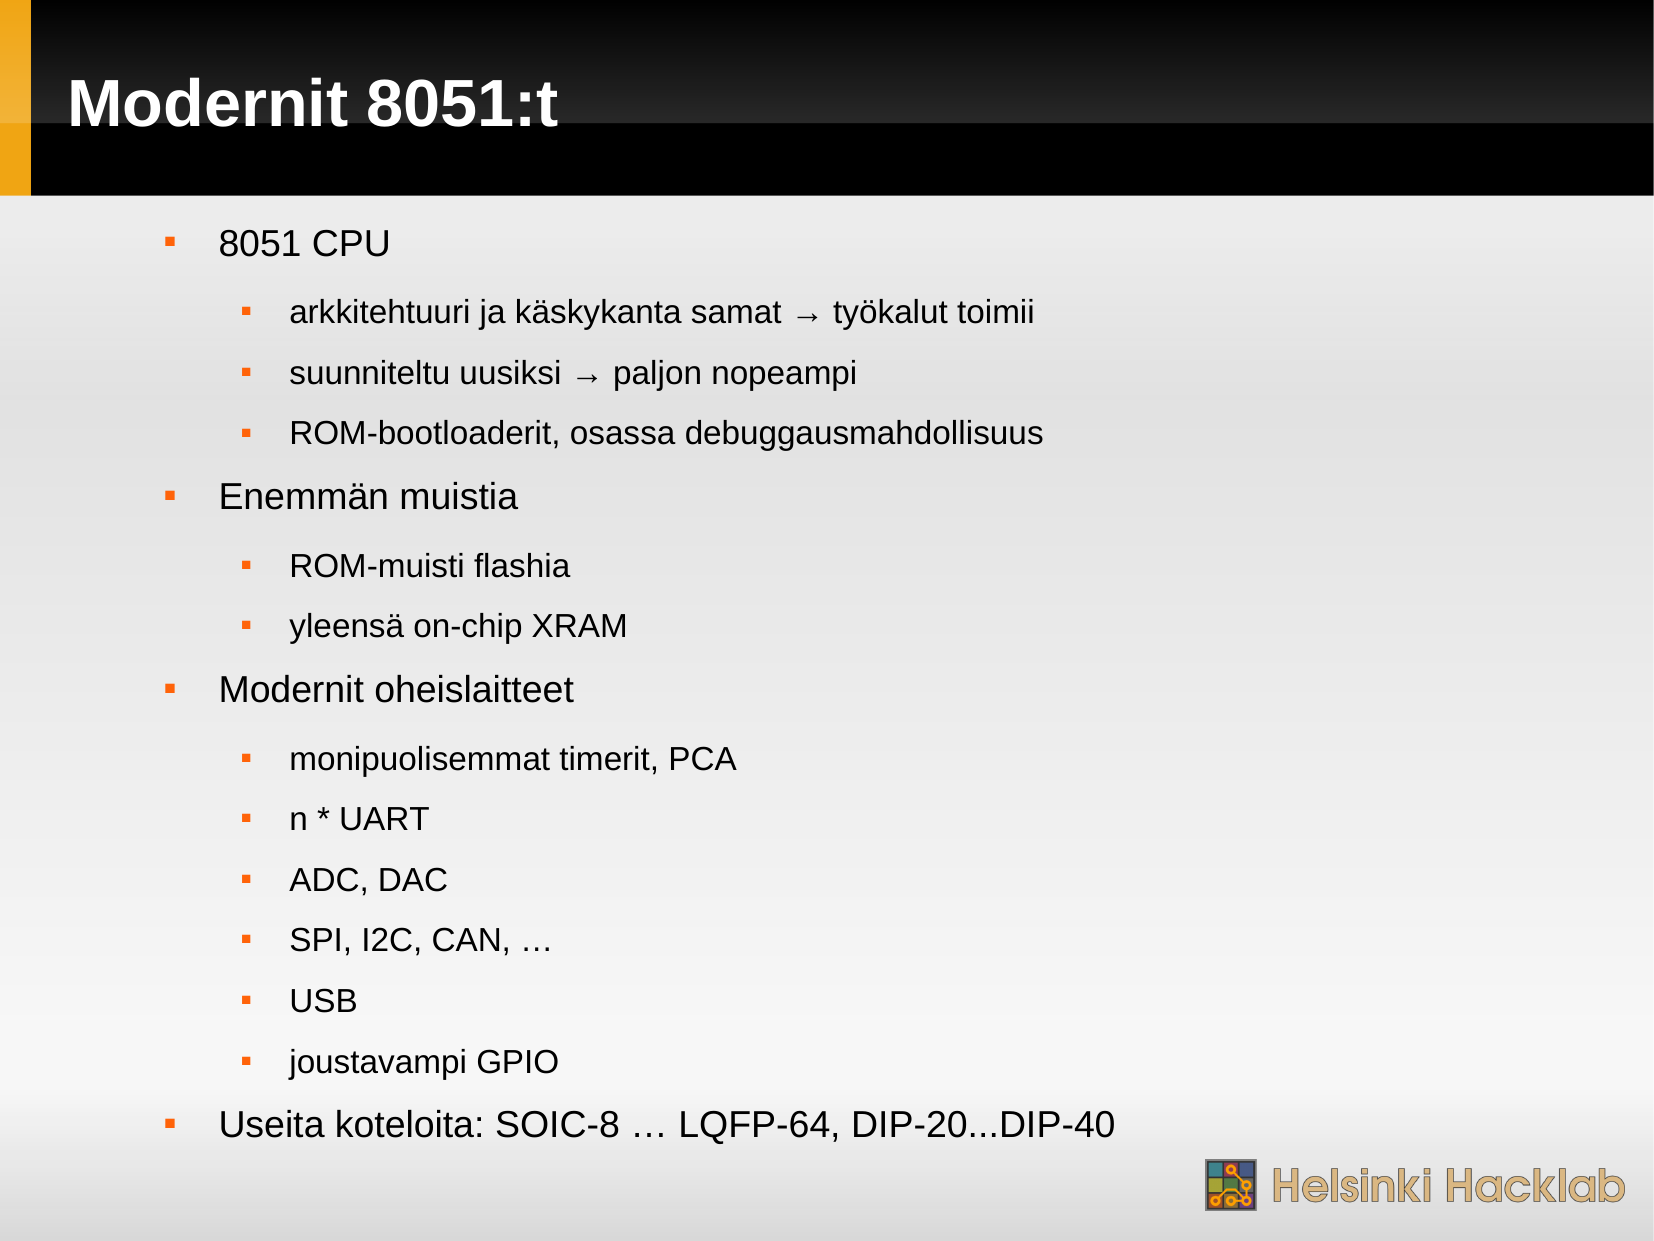

# Modernit 8051:t
8051 CPU
arkkitehtuuri ja käskykanta samat → työkalut toimii
suunniteltu uusiksi → paljon nopeampi
ROM-bootloaderit, osassa debuggausmahdollisuus
Enemmän muistia
ROM-muisti flashia
yleensä on-chip XRAM
Modernit oheislaitteet
monipuolisemmat timerit, PCA
n * UART
ADC, DAC
SPI, I2C, CAN, …
USB
joustavampi GPIO
Useita koteloita: SOIC-8 … LQFP-64, DIP-20...DIP-40